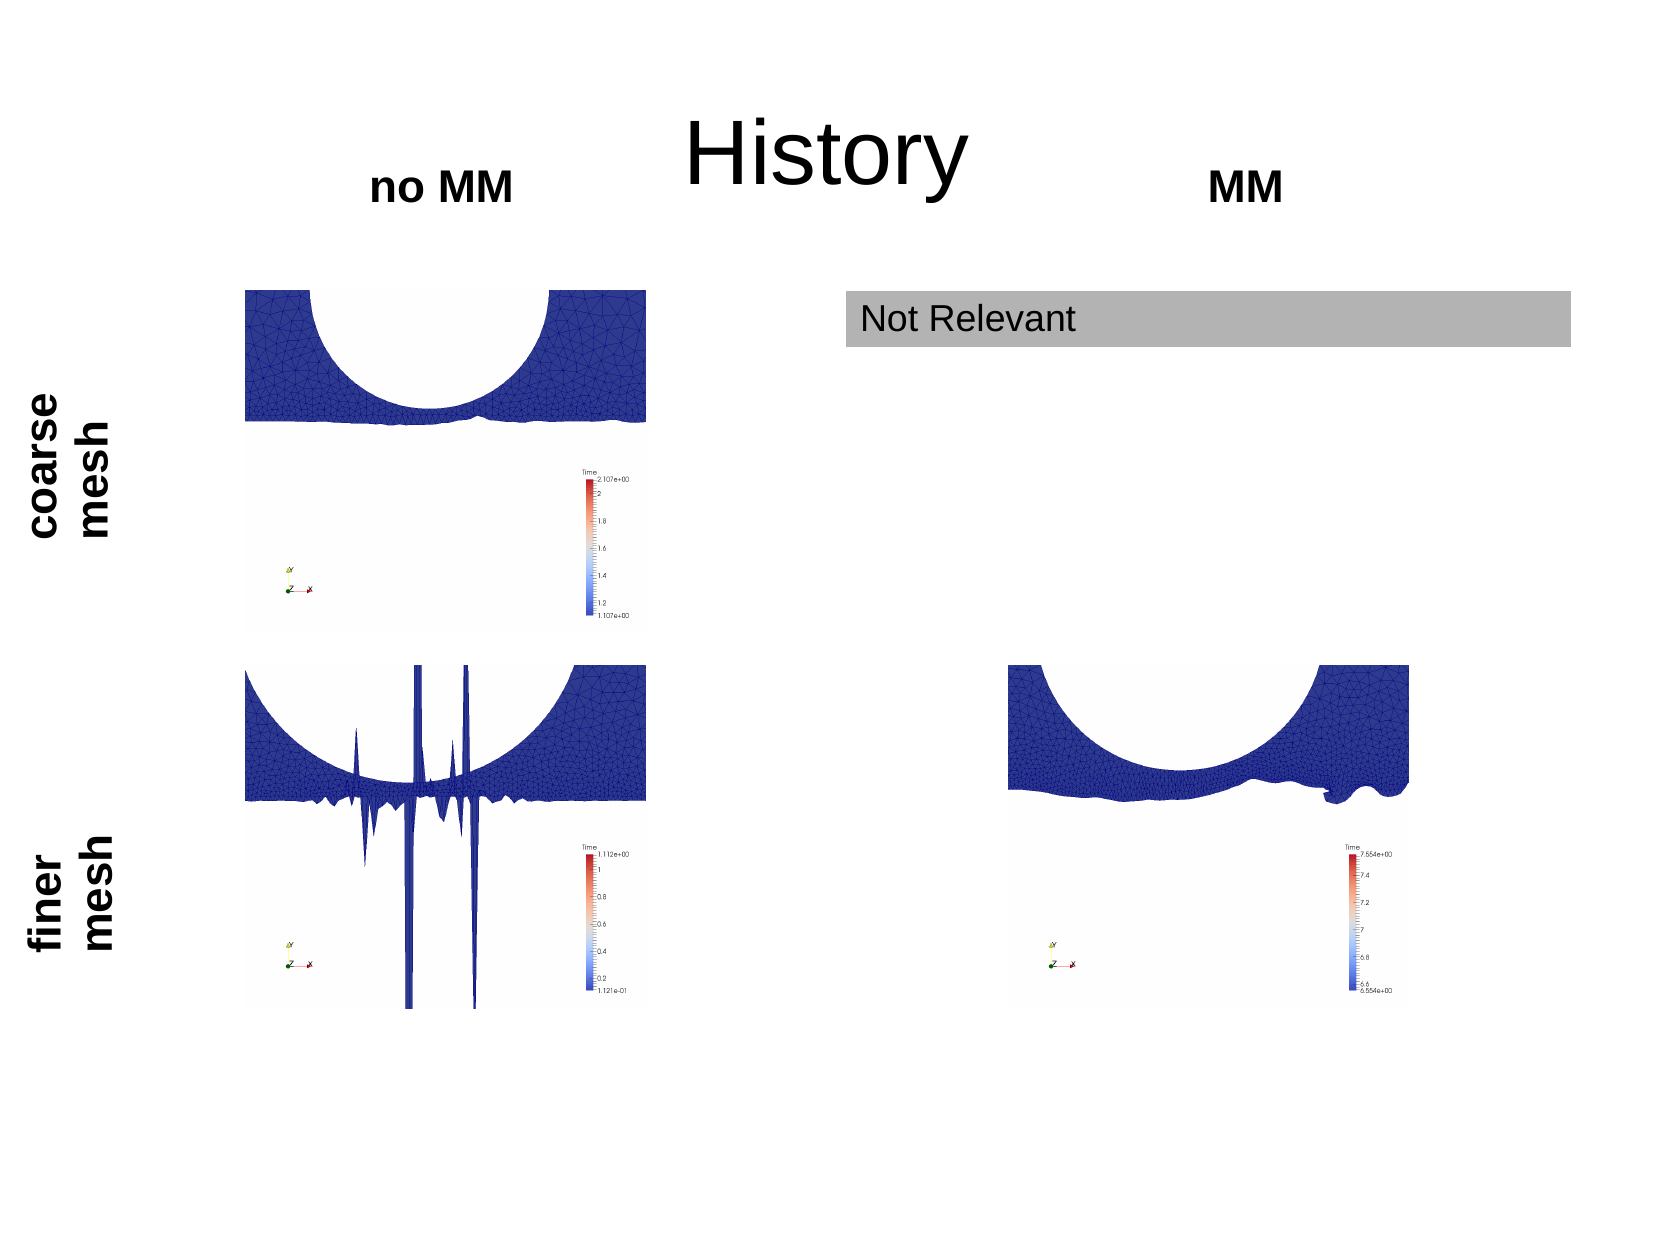

# History
no MM
MM
| Not Relevant |
| --- |
coarse mesh
finer mesh